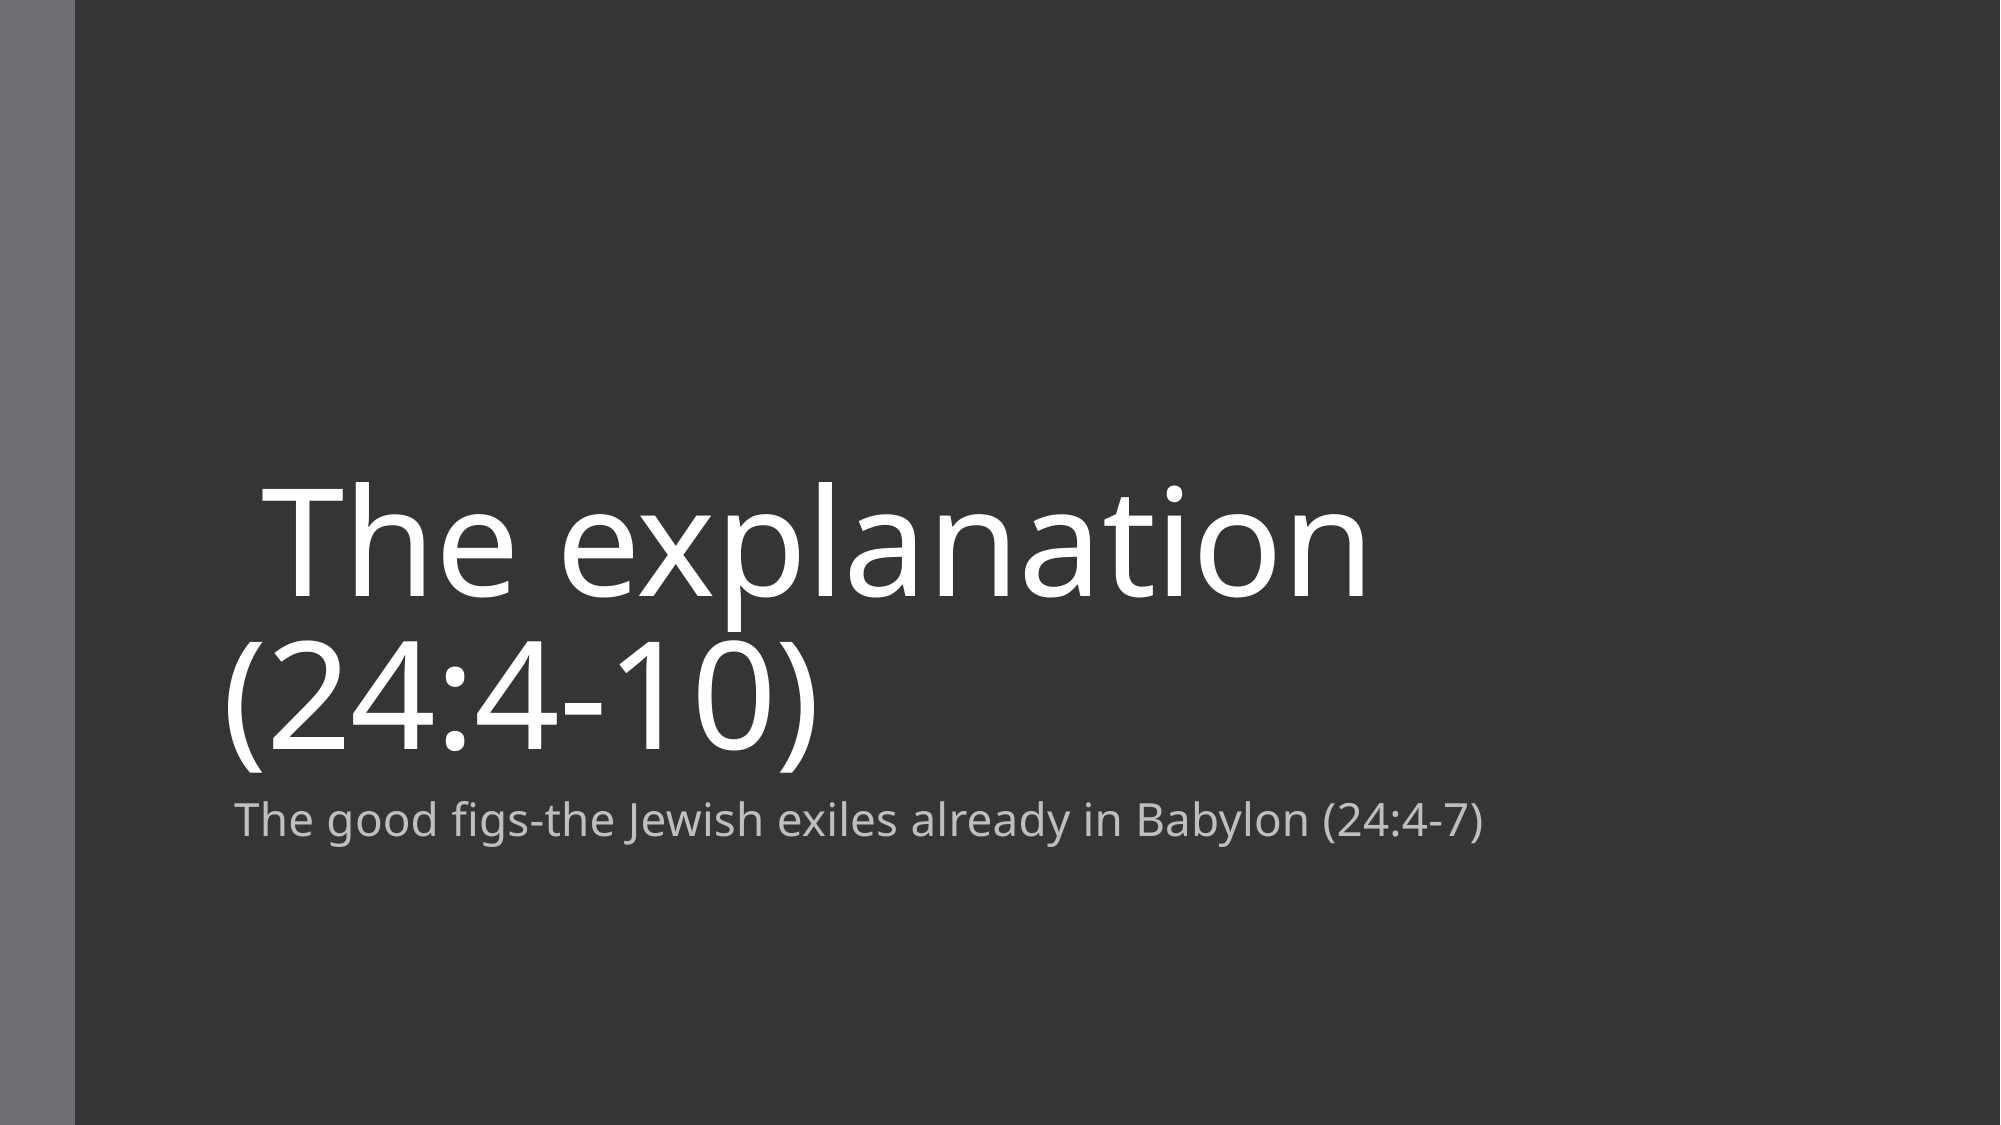

# The explanation (24:4-10)
 The good figs-the Jewish exiles already in Babylon (24:4-7)